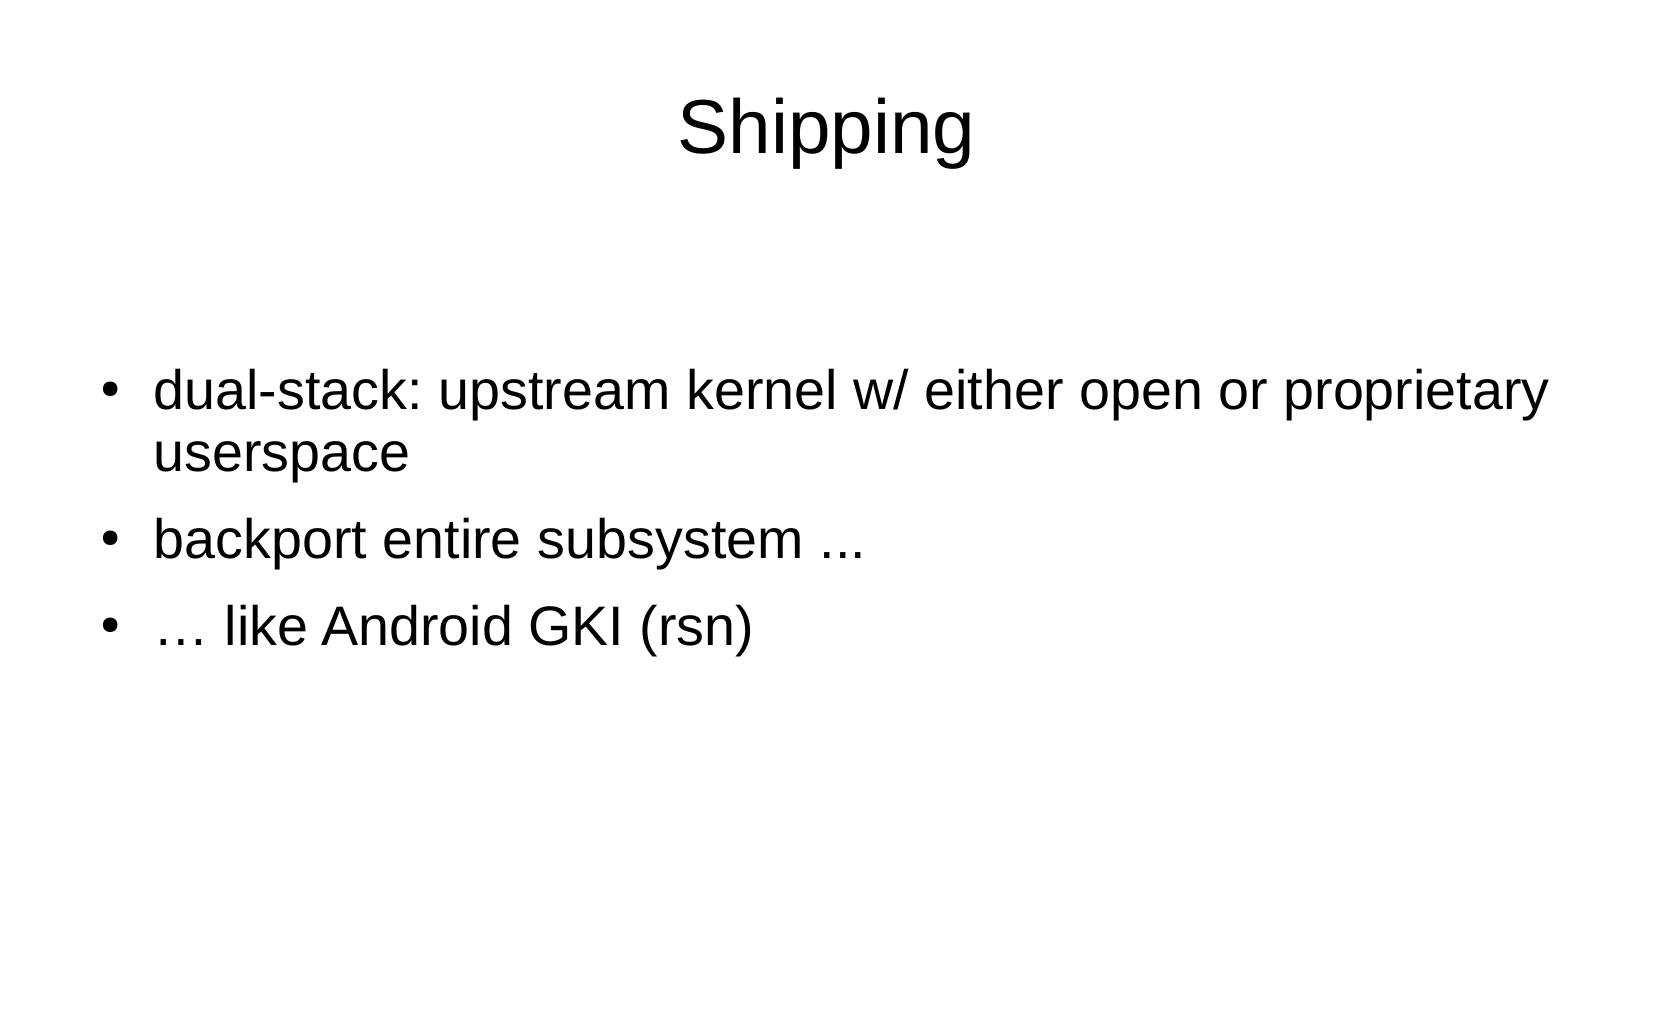

# Shipping
dual-stack: upstream kernel w/ either open or proprietary userspace
backport entire subsystem ...
… like Android GKI (rsn)